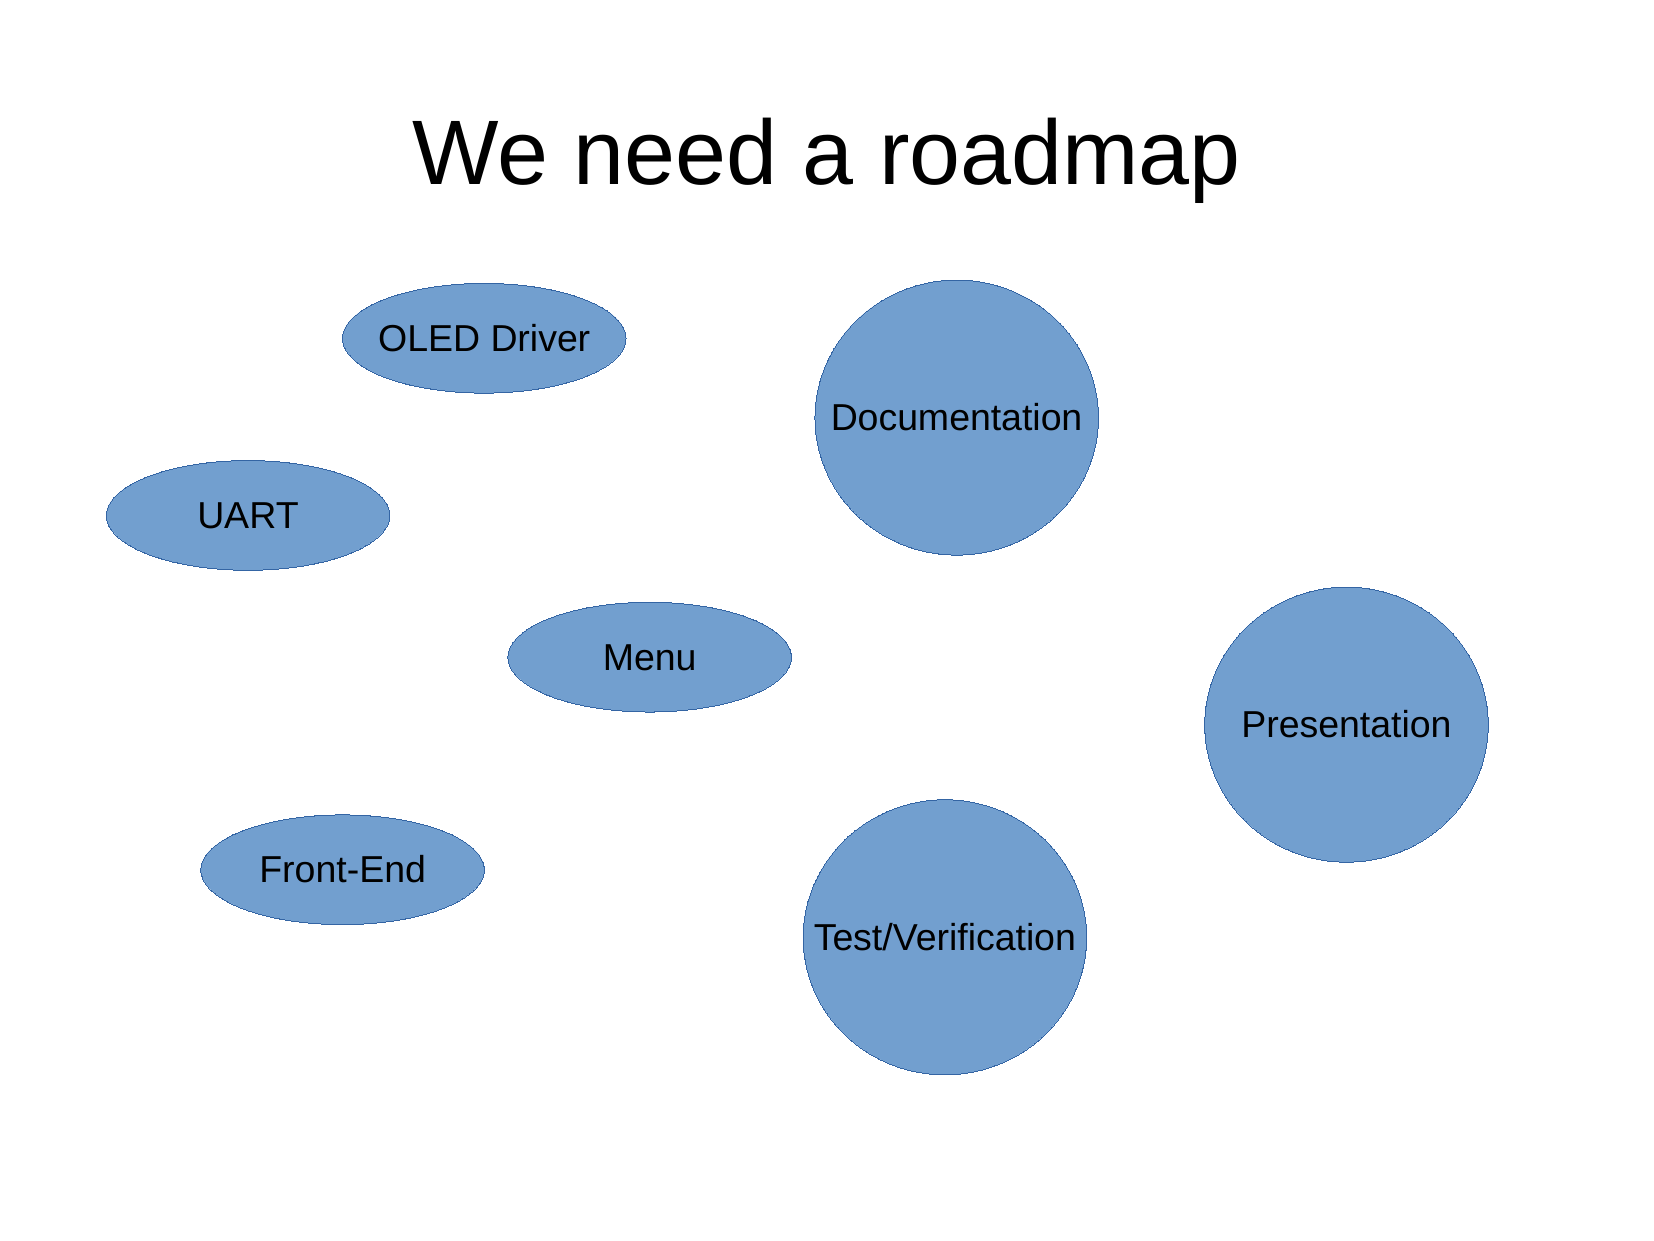

# We need a roadmap
Documentation
OLED Driver
UART
Presentation
Menu
Test/Verification
Front-End